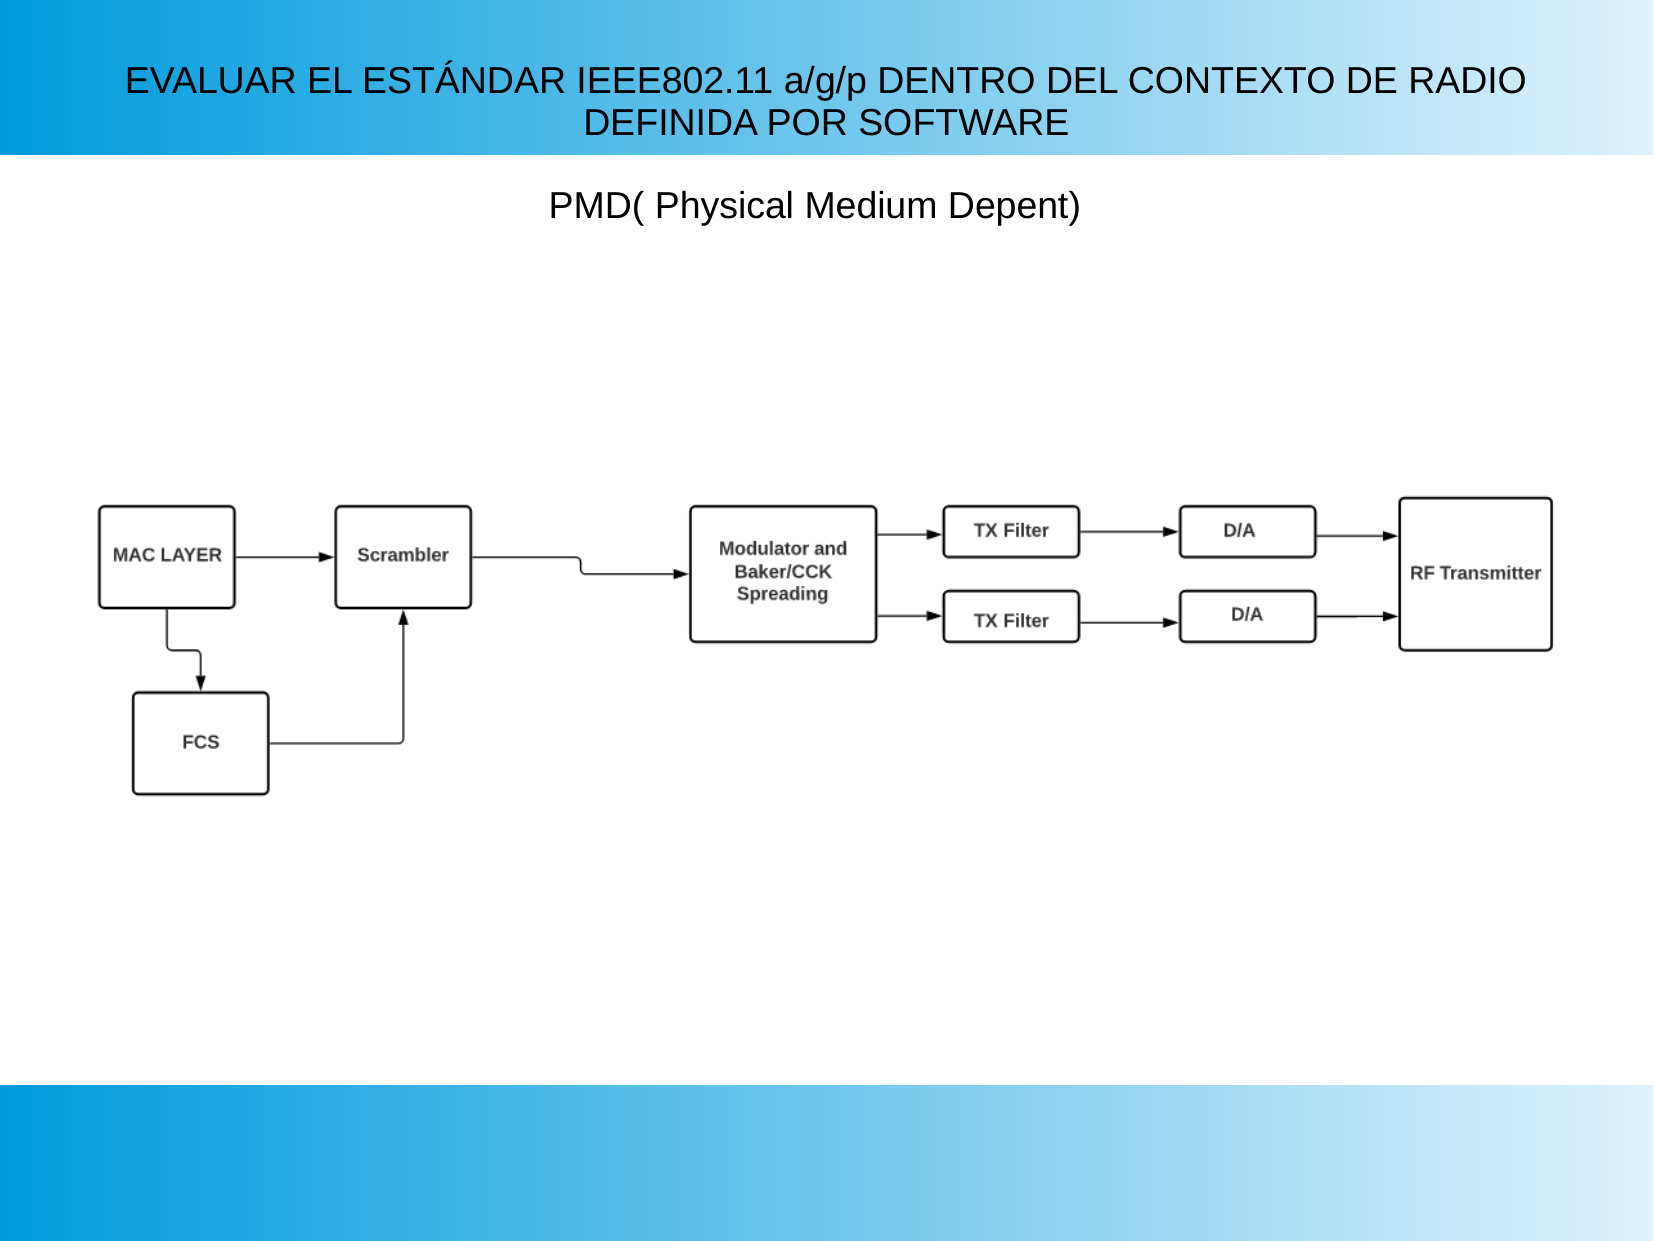

# EVALUAR EL ESTÁNDAR IEEE802.11 a/g/p DENTRO DEL CONTEXTO DE RADIO DEFINIDA POR SOFTWARE
PMD( Physical Medium Depent)